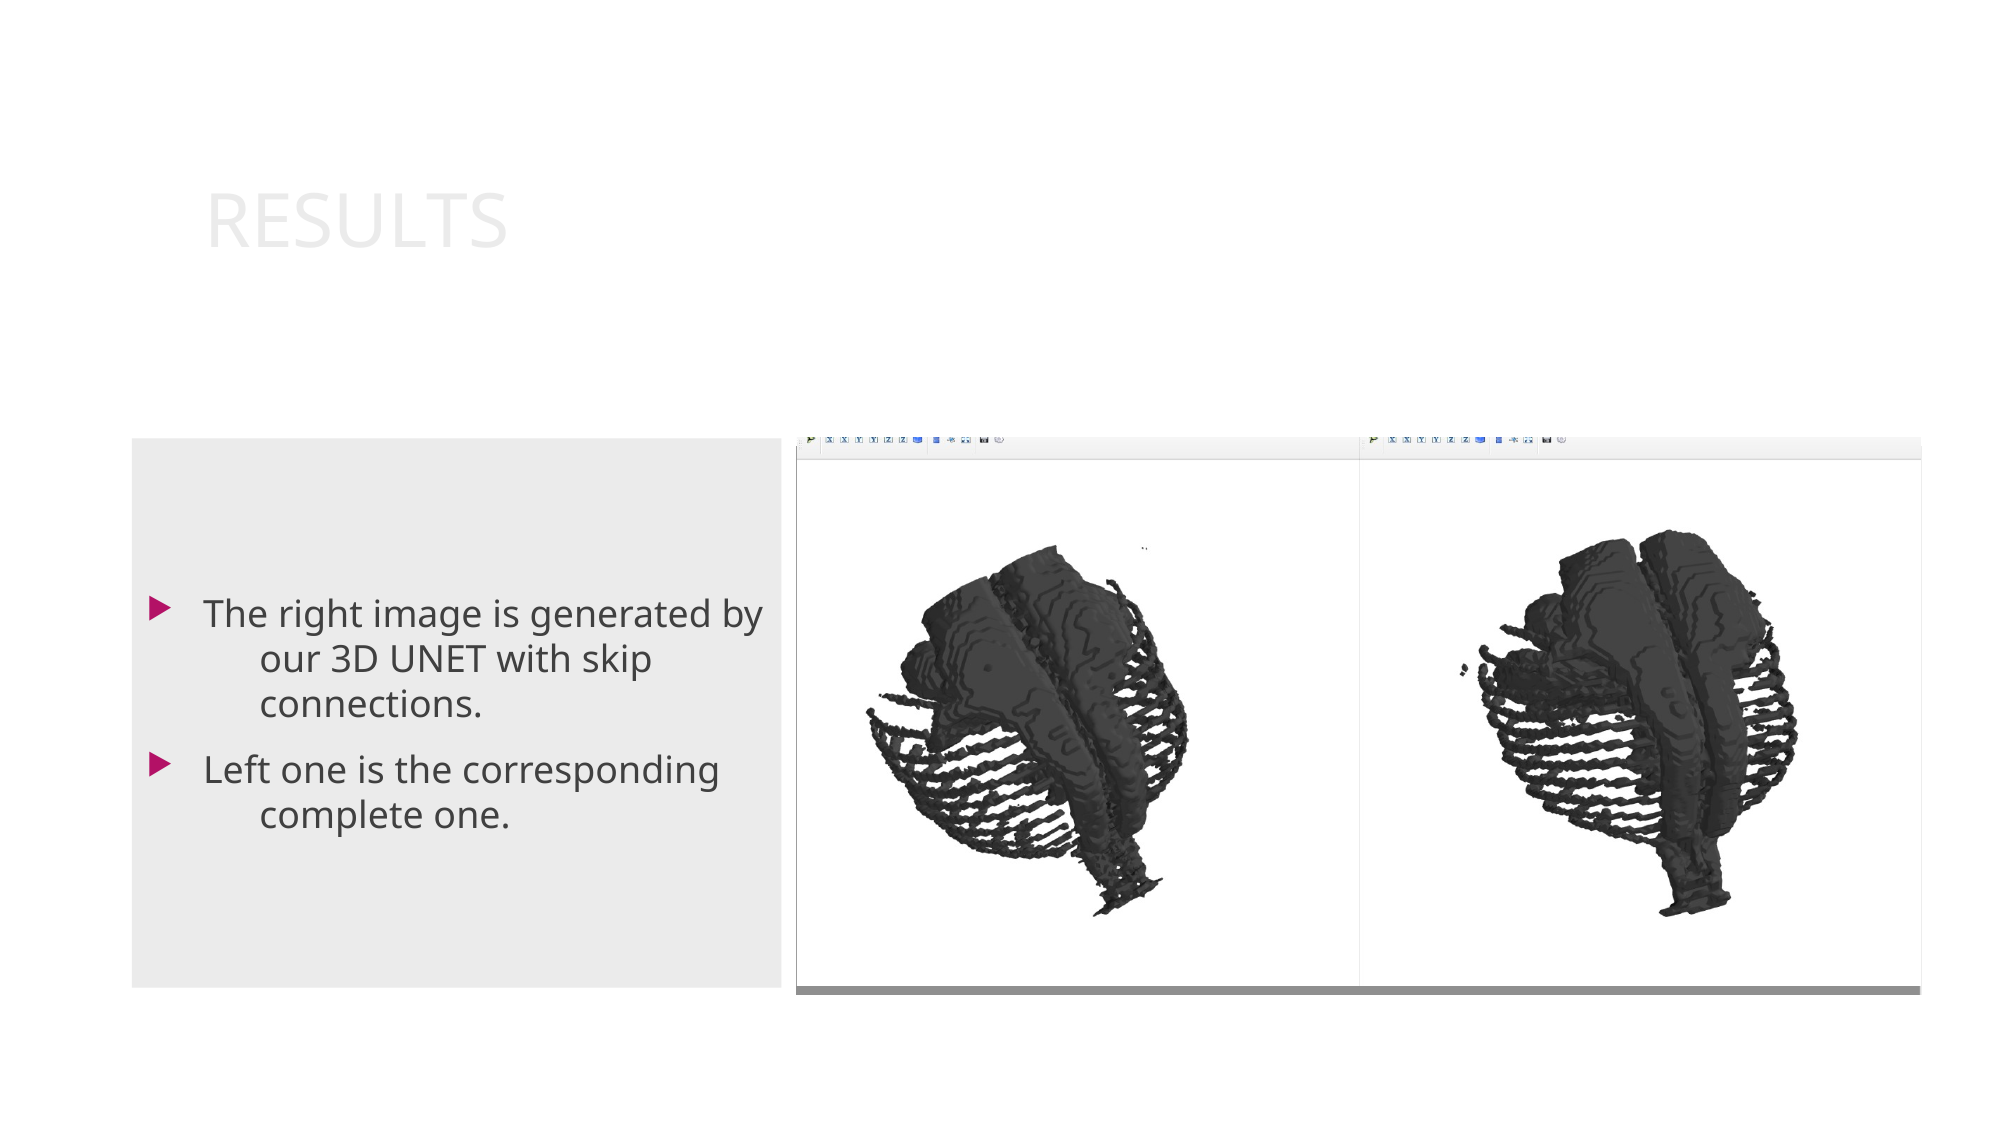

# RESULTS
The right image is generated by our 3D UNET with skip connections.
Left one is the corresponding complete one.